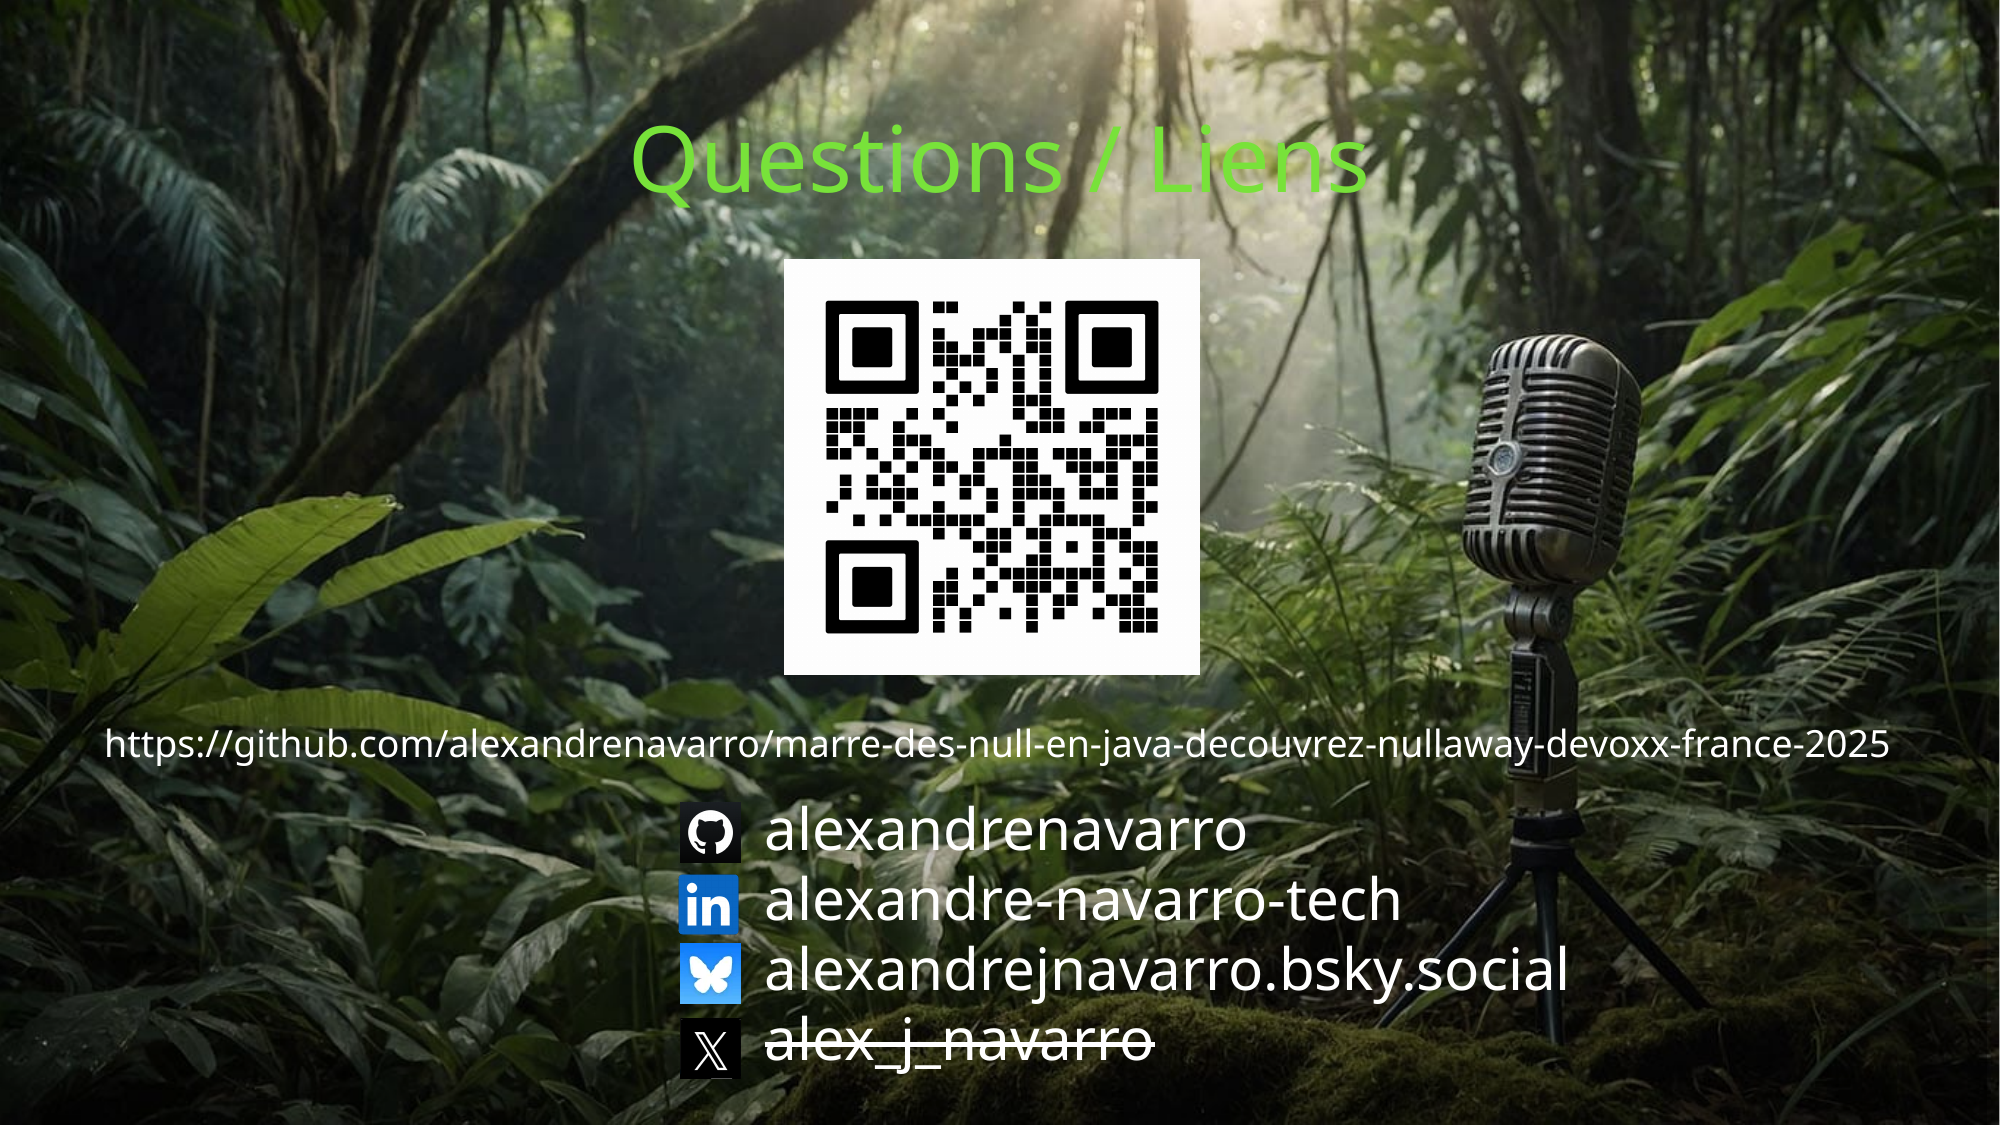

Questions / Liens
https://github.com/alexandrenavarro/marre-des-null-en-java-decouvrez-nullaway-devoxx-france-2025
alexandrenavarro
alexandre-navarro-tech
alexandrejnavarro.bsky.social
alex_j_navarro